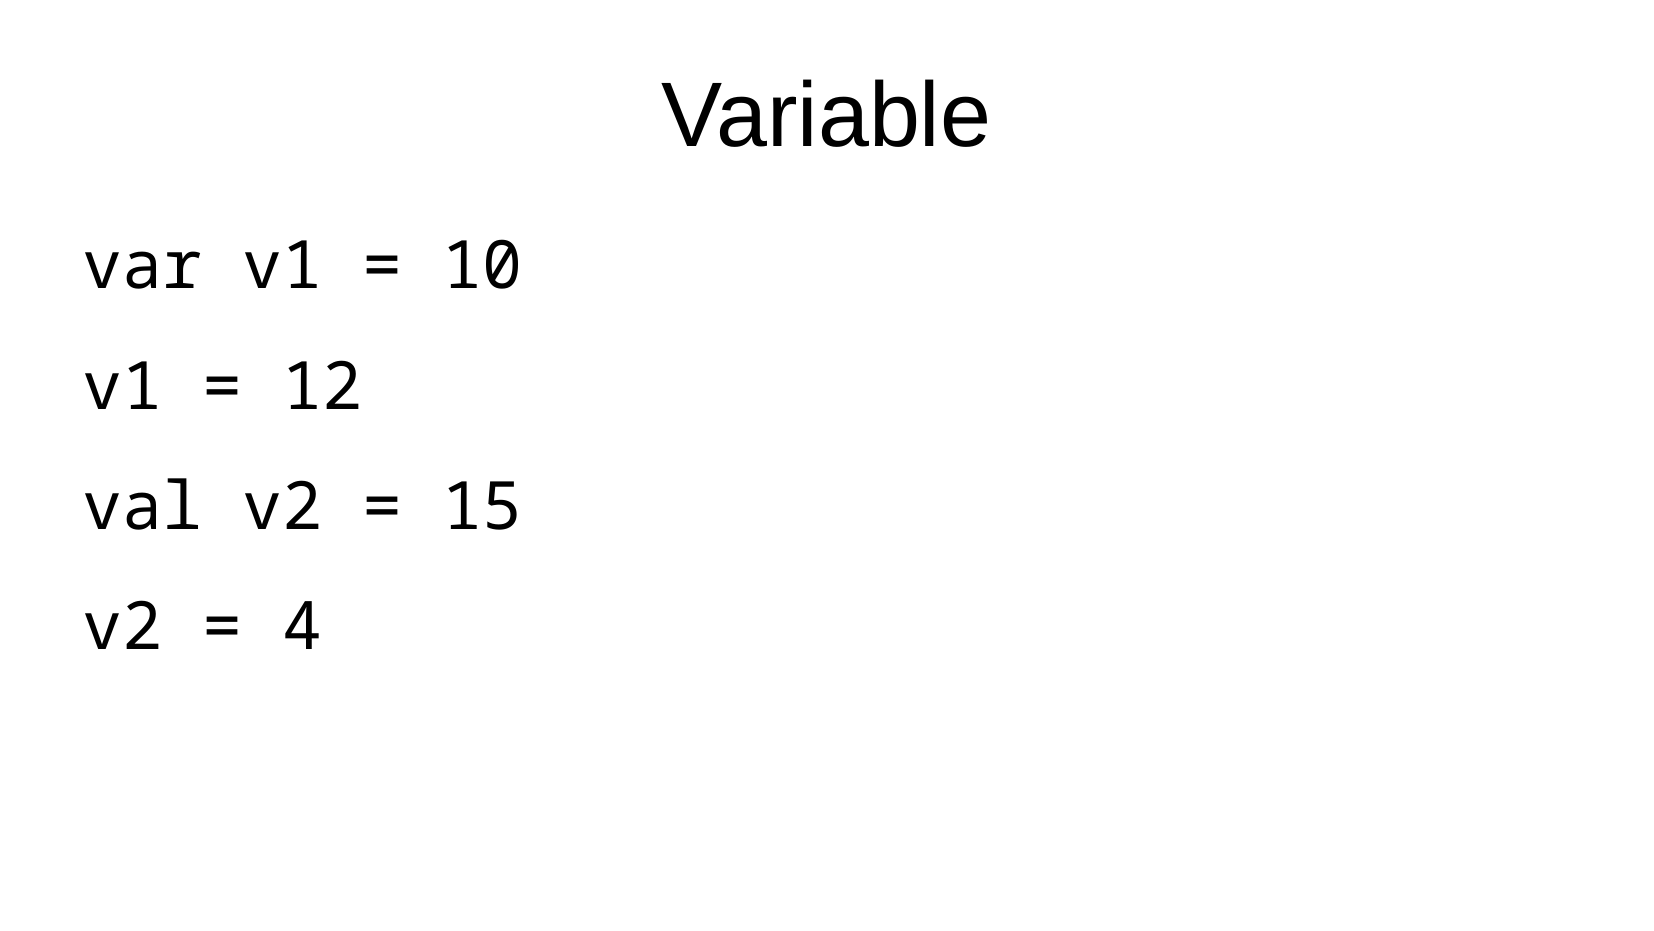

# Variable
var v1 = 10
v1 = 12
val v2 = 15
v2 = 4